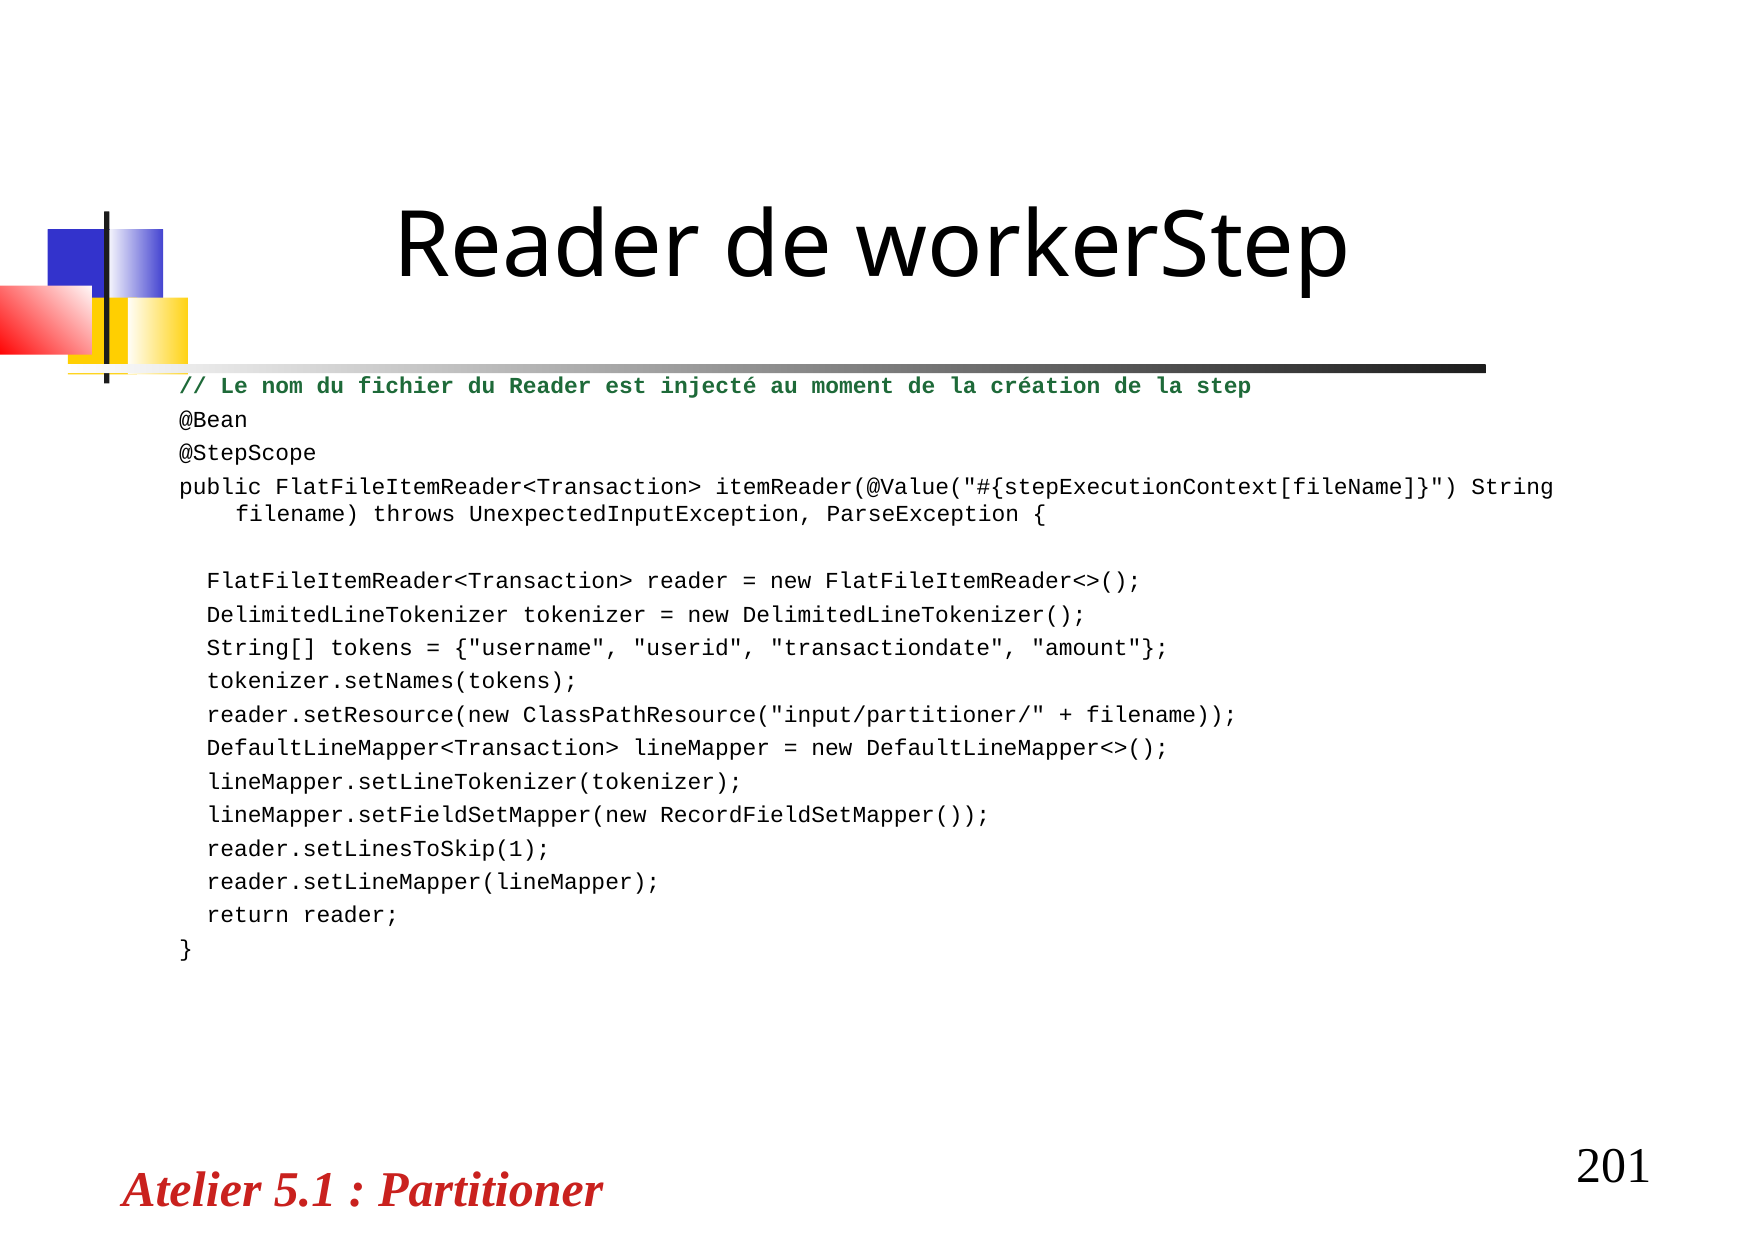

# Reader de workerStep
// Le nom du fichier du Reader est injecté au moment de la création de la step
@Bean
@StepScope
public FlatFileItemReader<Transaction> itemReader(@Value("#{stepExecutionContext[fileName]}") String filename) throws UnexpectedInputException, ParseException {
 FlatFileItemReader<Transaction> reader = new FlatFileItemReader<>();
 DelimitedLineTokenizer tokenizer = new DelimitedLineTokenizer();
 String[] tokens = {"username", "userid", "transactiondate", "amount"};
 tokenizer.setNames(tokens);
 reader.setResource(new ClassPathResource("input/partitioner/" + filename));
 DefaultLineMapper<Transaction> lineMapper = new DefaultLineMapper<>();
 lineMapper.setLineTokenizer(tokenizer);
 lineMapper.setFieldSetMapper(new RecordFieldSetMapper());
 reader.setLinesToSkip(1);
 reader.setLineMapper(lineMapper);
 return reader;
}
Atelier 5.1 : Partitioner